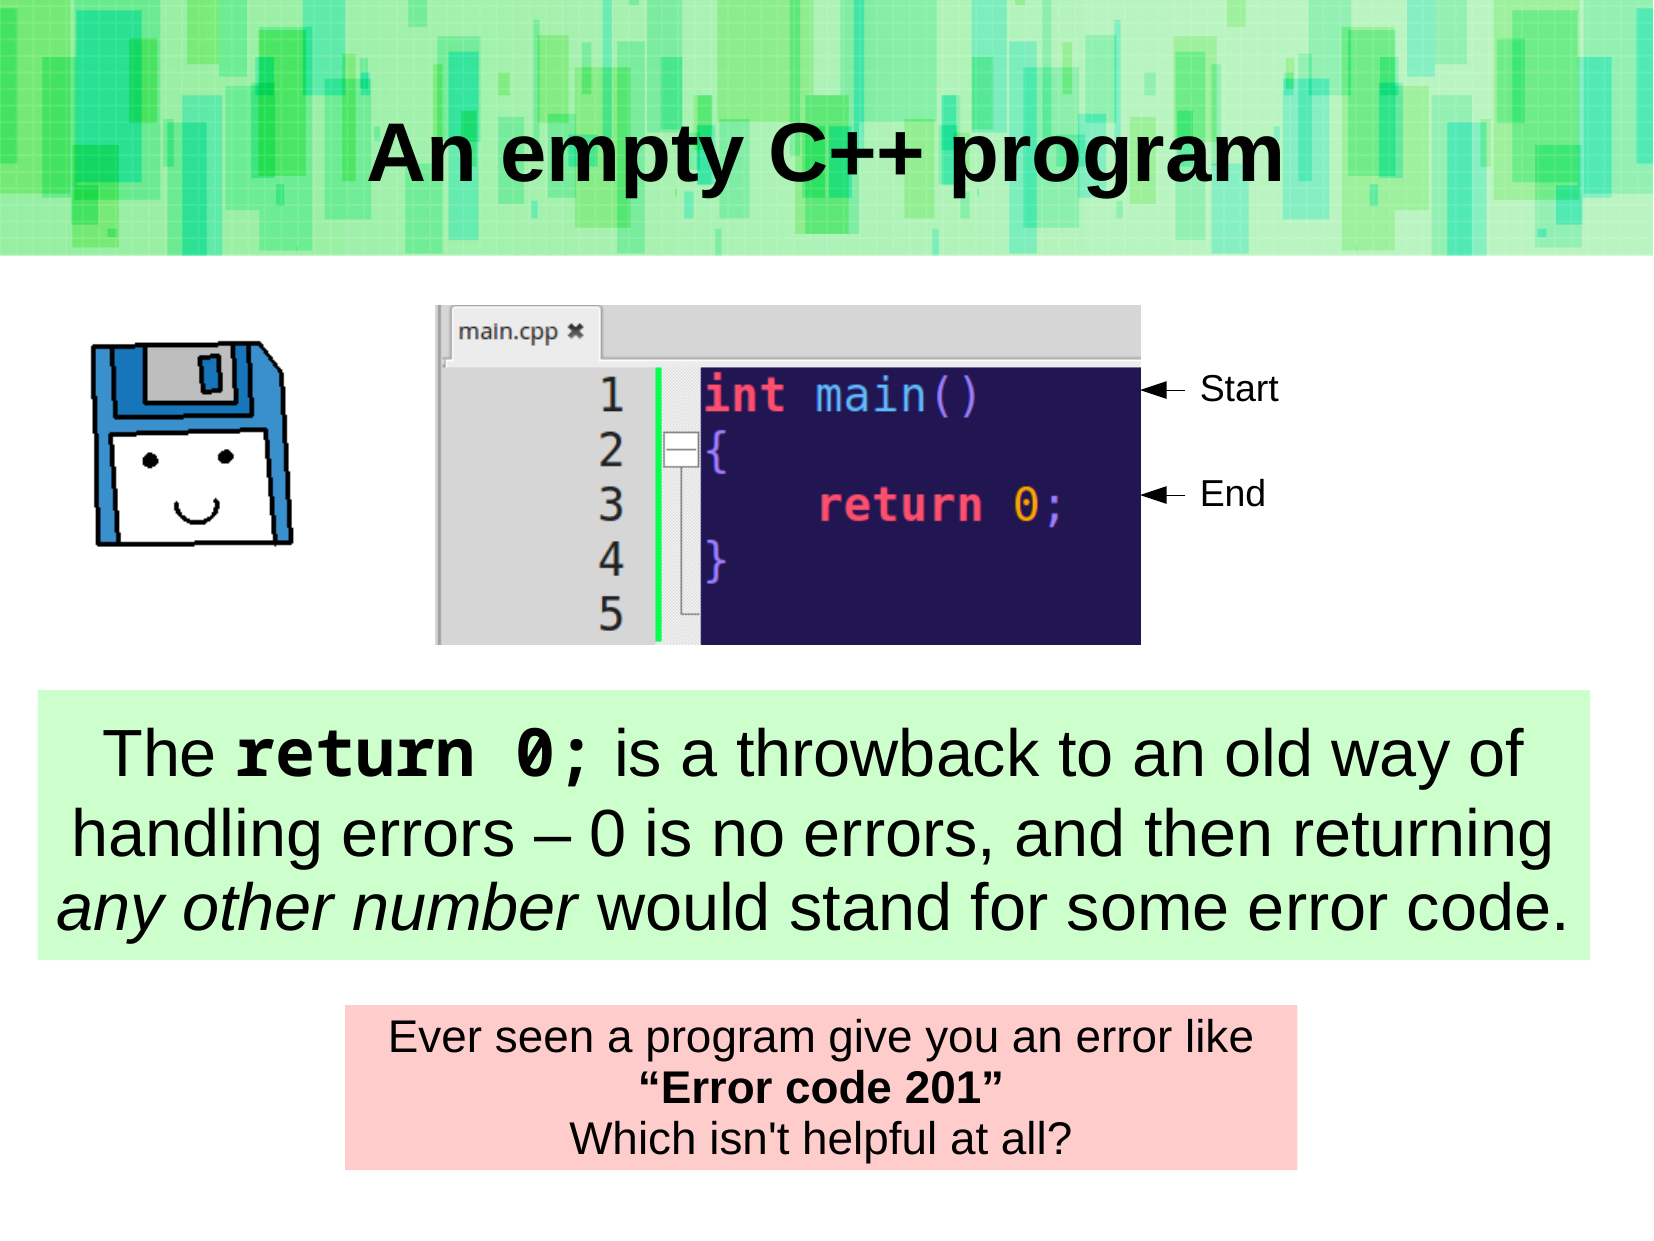

# An empty C++ program
Start
End
The return 0; is a throwback to an old way of handling errors – 0 is no errors, and then returning any other number would stand for some error code.
Ever seen a program give you an error like
“Error code 201”
Which isn't helpful at all?